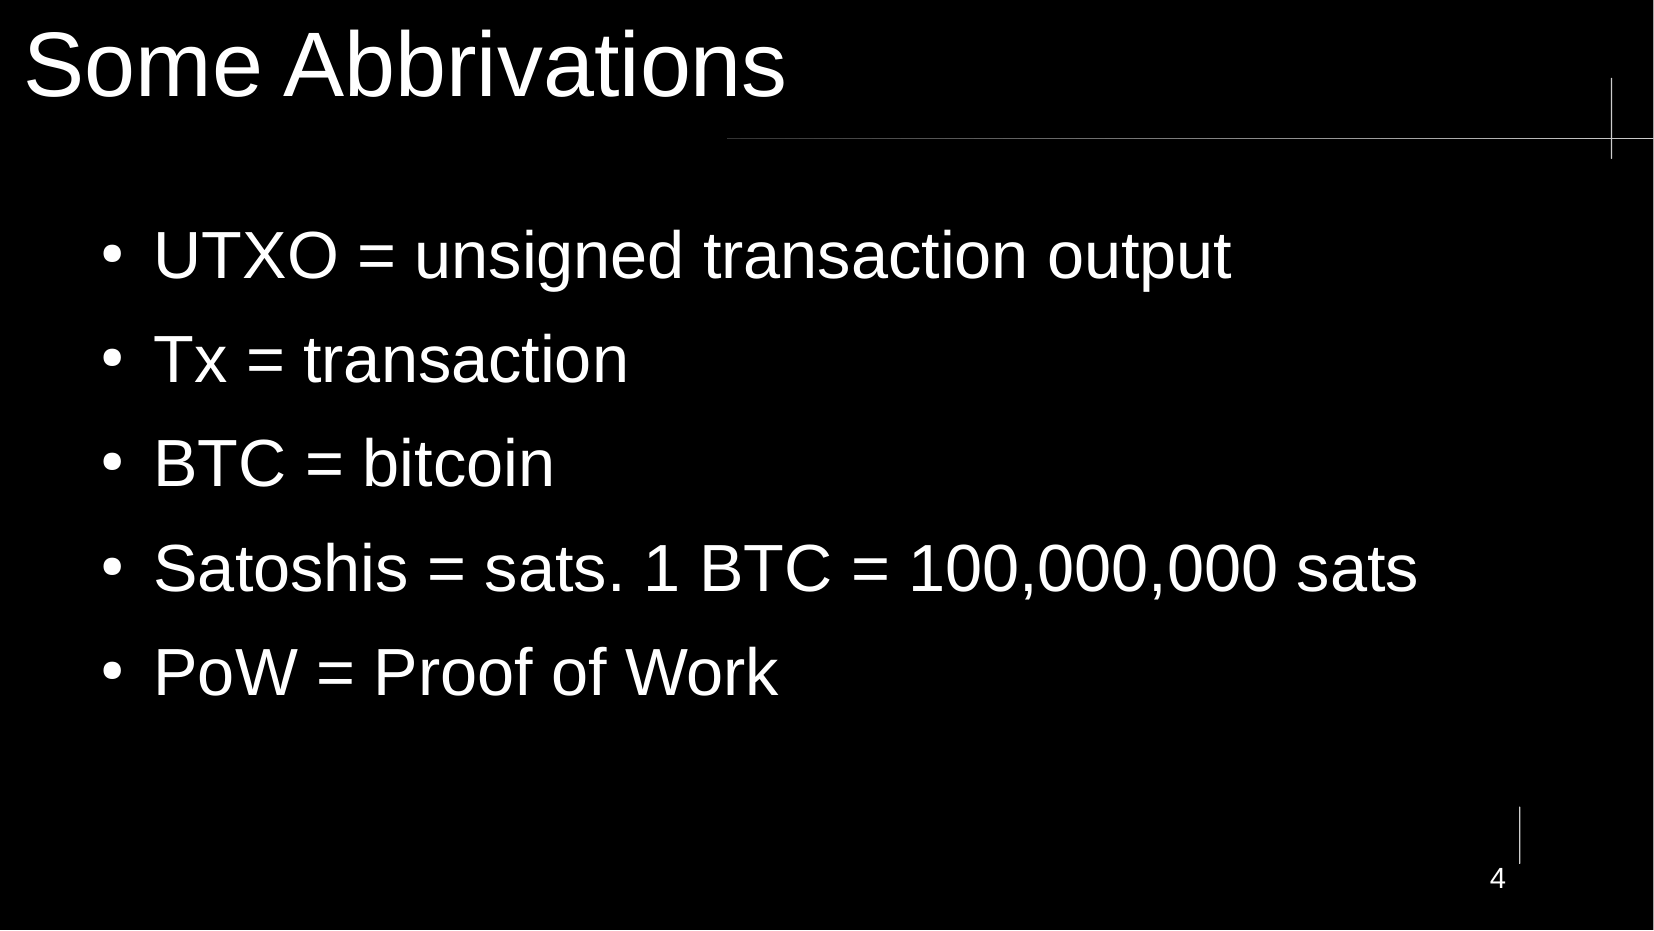

# Some Abbrivations
UTXO = unsigned transaction output
Tx = transaction
BTC = bitcoin
Satoshis = sats. 1 BTC = 100,000,000 sats
PoW = Proof of Work
4